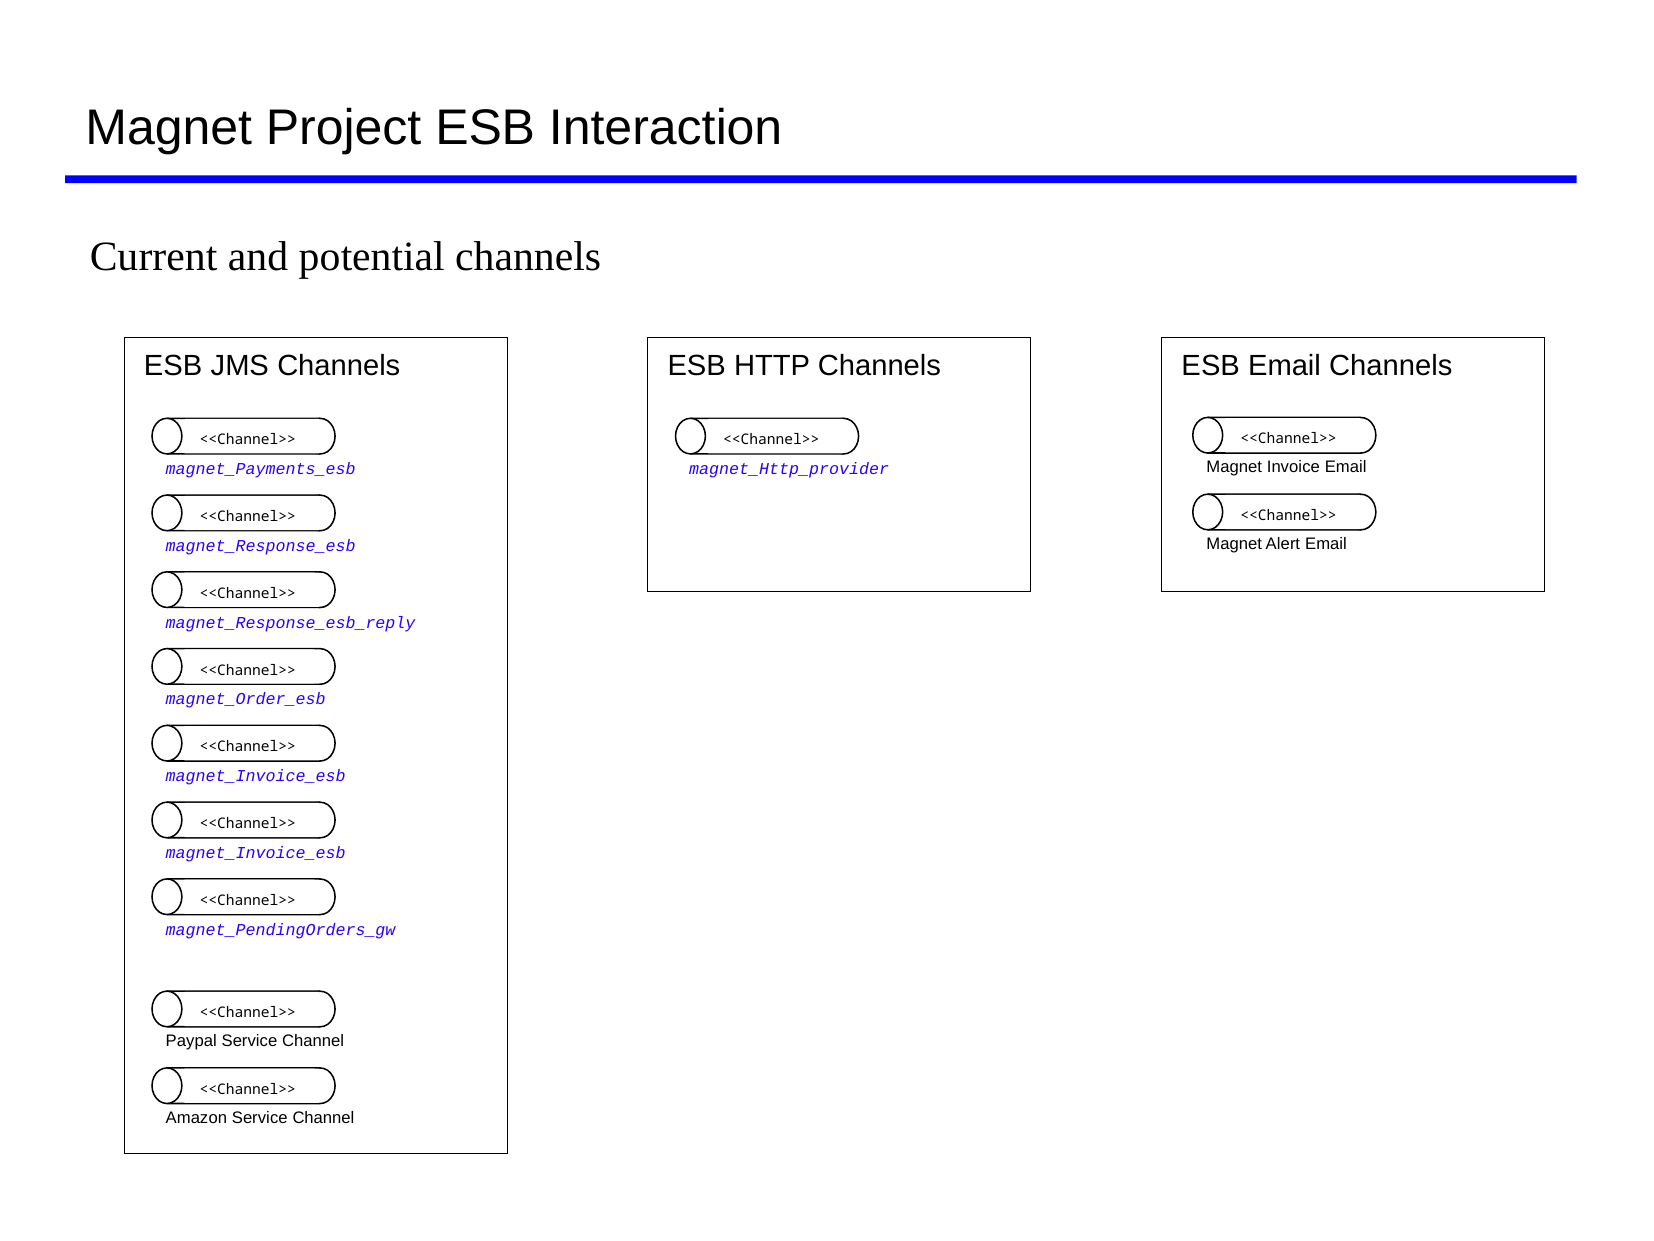

Magnet Project ESB Interaction
# Current and potential channels
ESB JMS Channels
ESB HTTP Channels
ESB Email Channels
<<Channel>>
Magnet Invoice Email
<<Channel>>
magnet_Payments_esb
<<Channel>>
magnet_Http_provider
<<Channel>>
Magnet Alert Email
<<Channel>>
magnet_Response_esb
<<Channel>>
magnet_Response_esb_reply
<<Channel>>
magnet_Order_esb
<<Channel>>
magnet_Invoice_esb
<<Channel>>
magnet_Invoice_esb
<<Channel>>
magnet_PendingOrders_gw
<<Channel>>
Paypal Service Channel
<<Channel>>
Amazon Service Channel